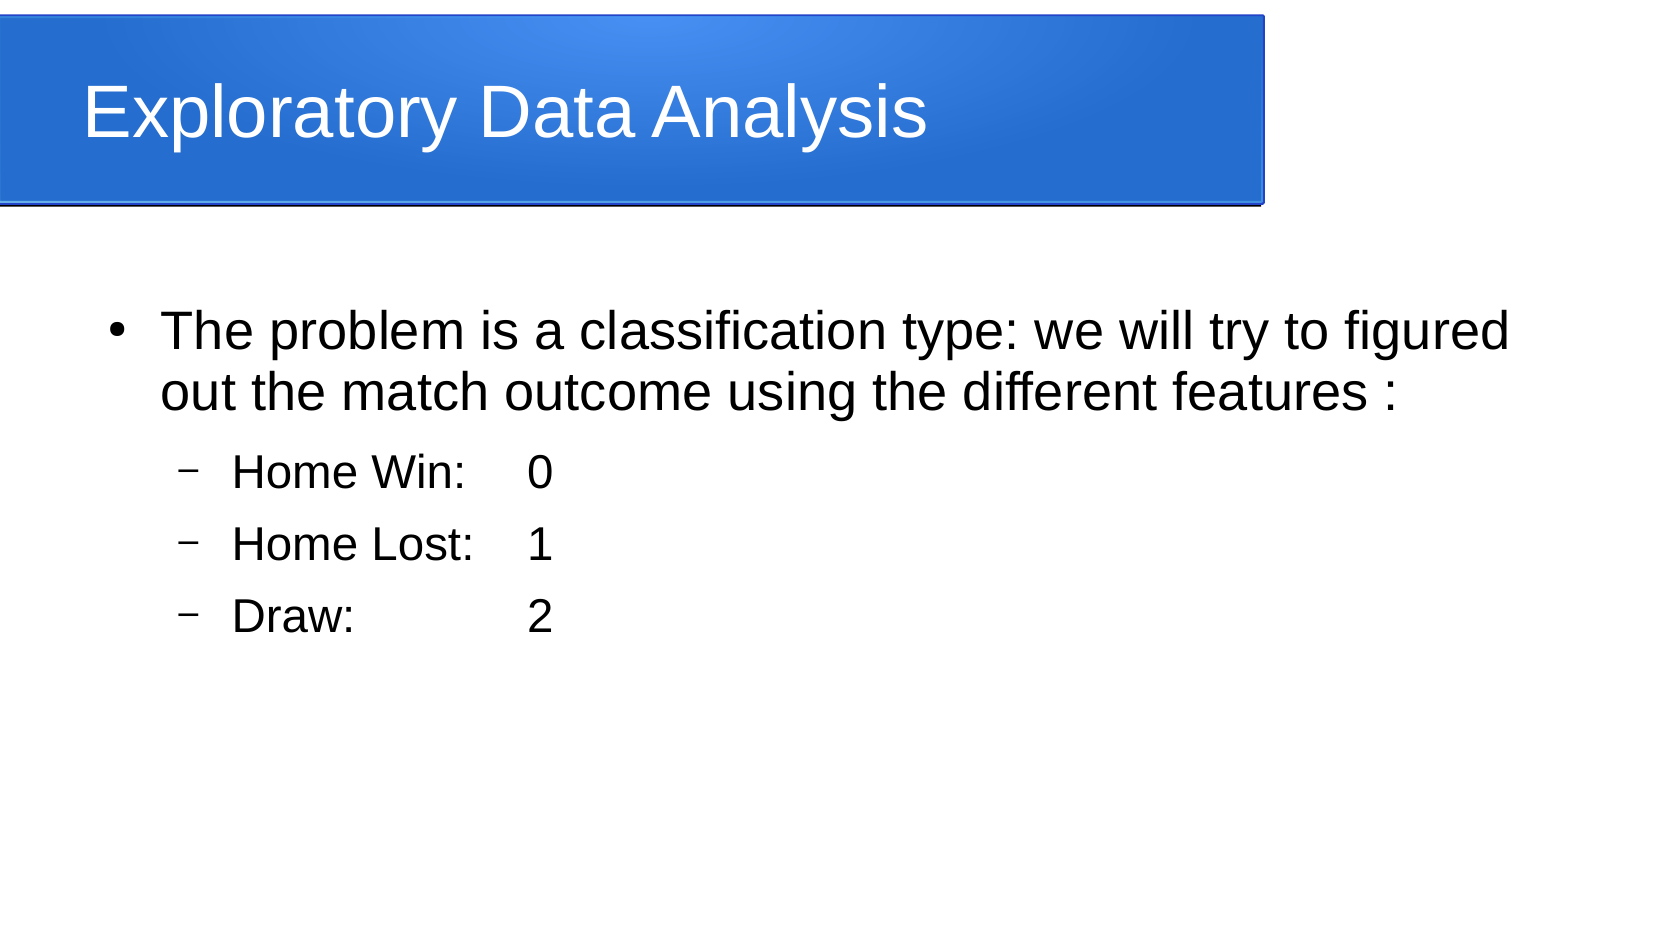

# Exploratory Data Analysis
The problem is a classification type: we will try to figured out the match outcome using the different features :
Home Win: 	0
Home Lost: 	1
Draw:			2